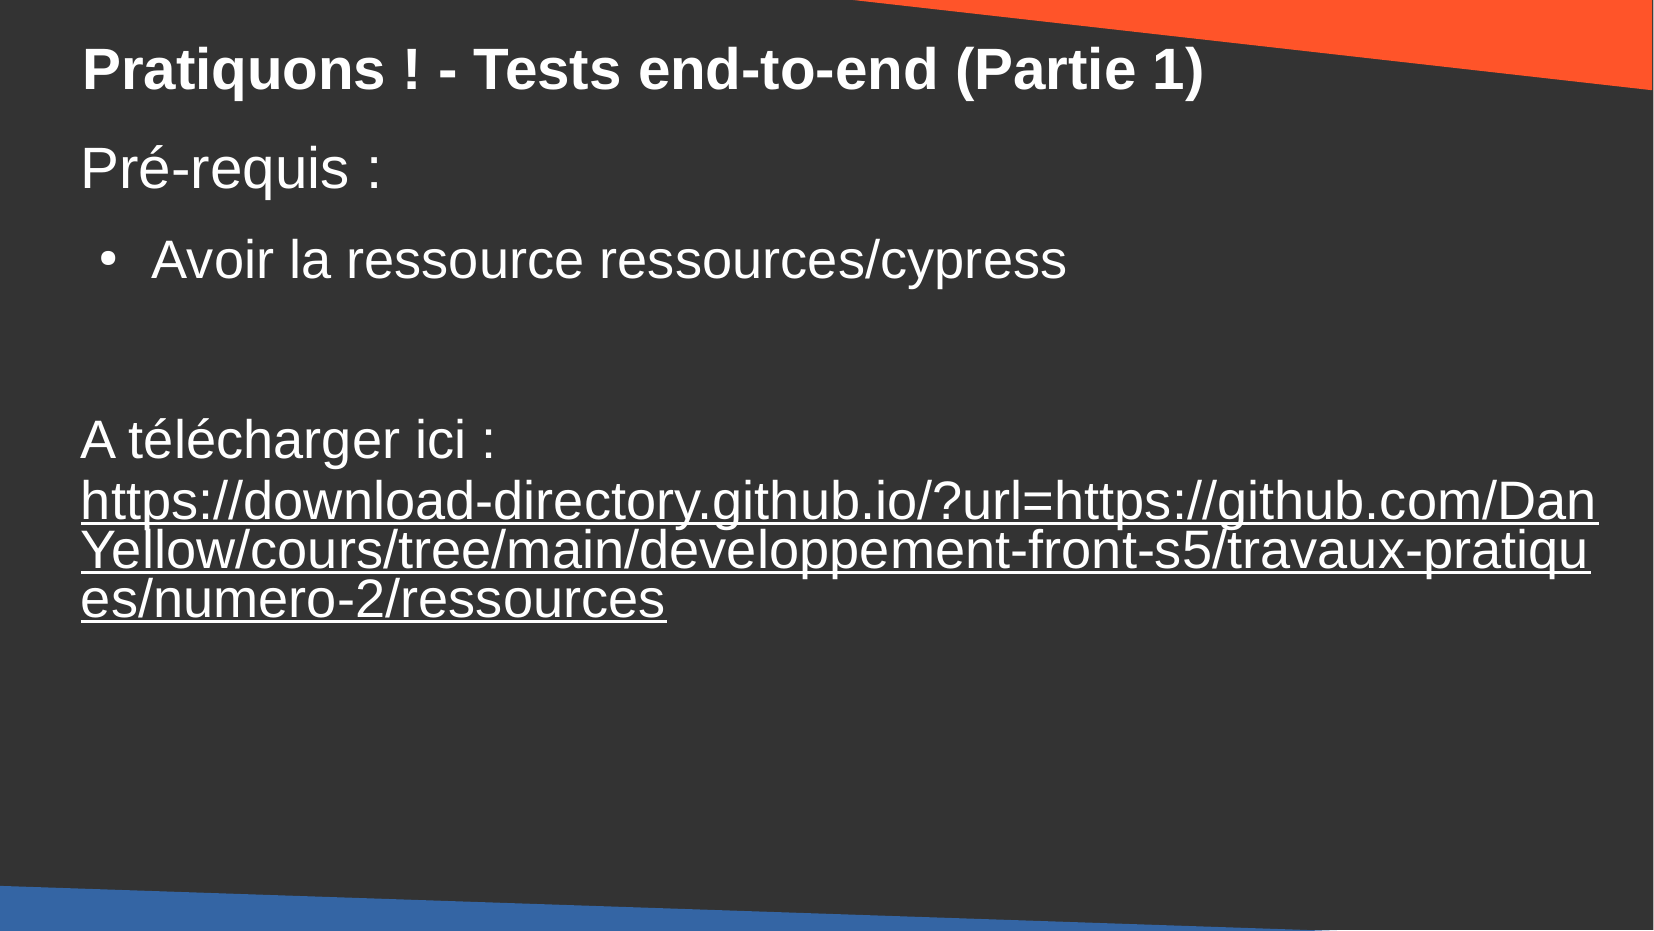

# Pratiquons ! - Tests end-to-end (Partie 1)
Pré-requis :
Avoir la ressource ressources/cypress
A télécharger ici : https://download-directory.github.io/?url=https://github.com/DanYellow/cours/tree/main/developpement-front-s5/travaux-pratiques/numero-2/ressources